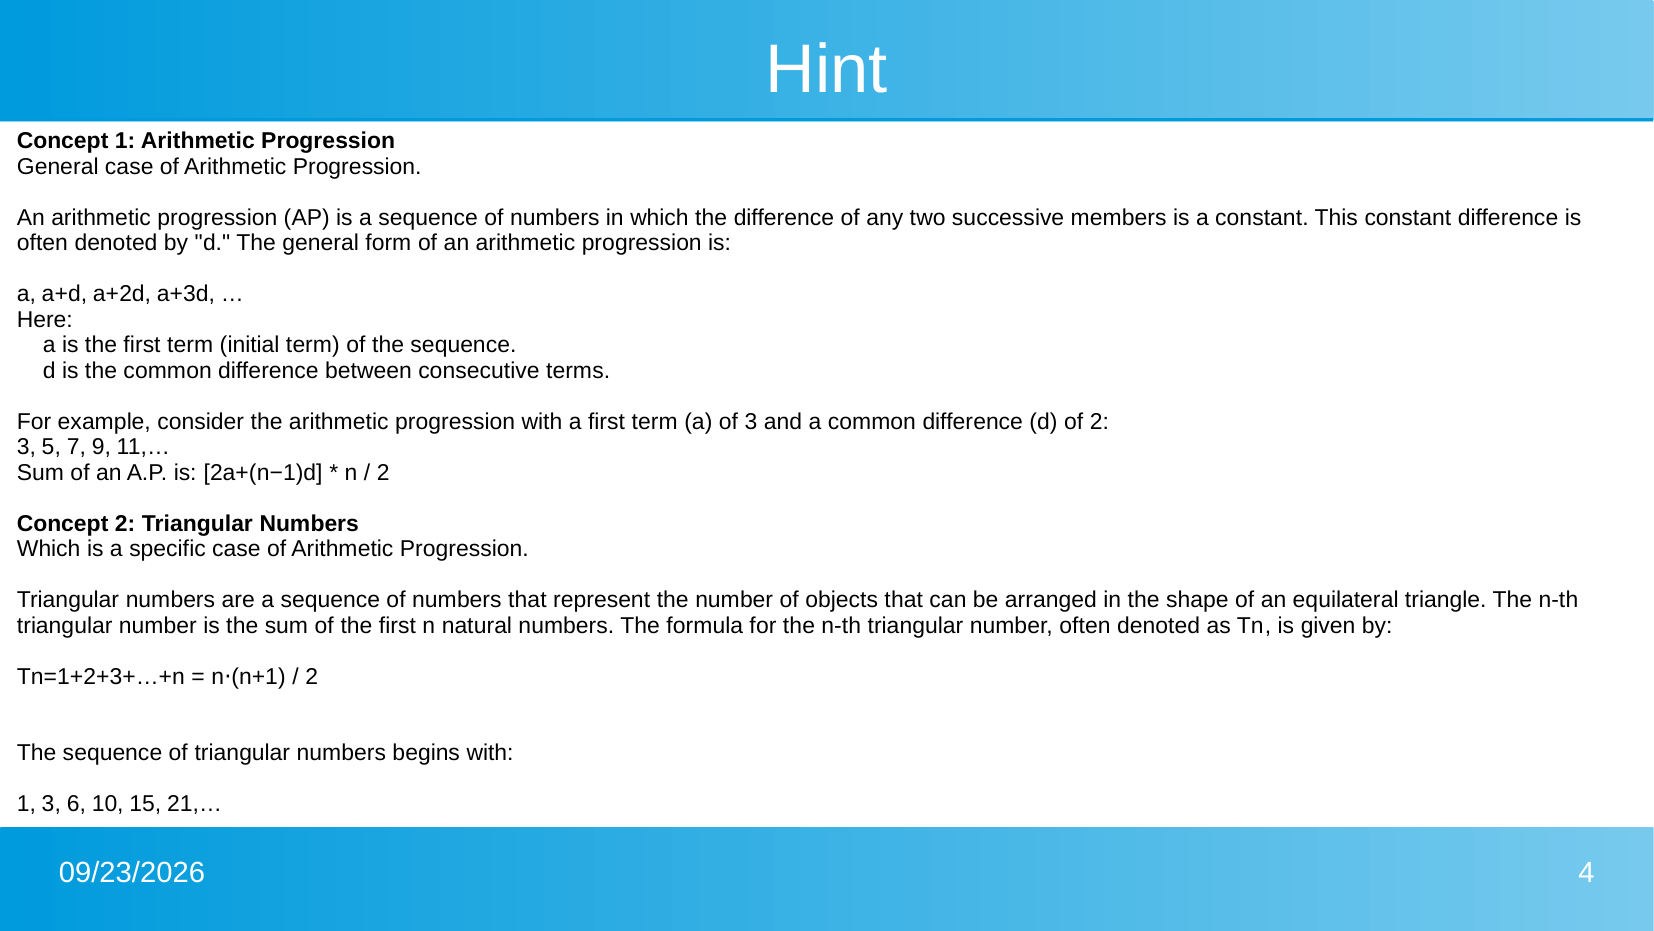

# Hint
Concept 1: Arithmetic Progression
General case of Arithmetic Progression.
An arithmetic progression (AP) is a sequence of numbers in which the difference of any two successive members is a constant. This constant difference is often denoted by "d." The general form of an arithmetic progression is:
a, a+d, a+2d, a+3d, …
Here:
 a is the first term (initial term) of the sequence.
 d is the common difference between consecutive terms.
For example, consider the arithmetic progression with a first term (a) of 3 and a common difference (d) of 2:
3, 5, 7, 9, 11,…
Sum of an A.P. is: ​[2a+(n−1)d] * n / 2
Concept 2: Triangular Numbers
Which is a specific case of Arithmetic Progression.
Triangular numbers are a sequence of numbers that represent the number of objects that can be arranged in the shape of an equilateral triangle. The n-th triangular number is the sum of the first n natural numbers. The formula for the n-th triangular number, often denoted as Tn​, is given by:
Tn=1+2+3+…+n = n⋅(n+1) / 2
The sequence of triangular numbers begins with:
1, 3, 6, 10, 15, 21,…
4